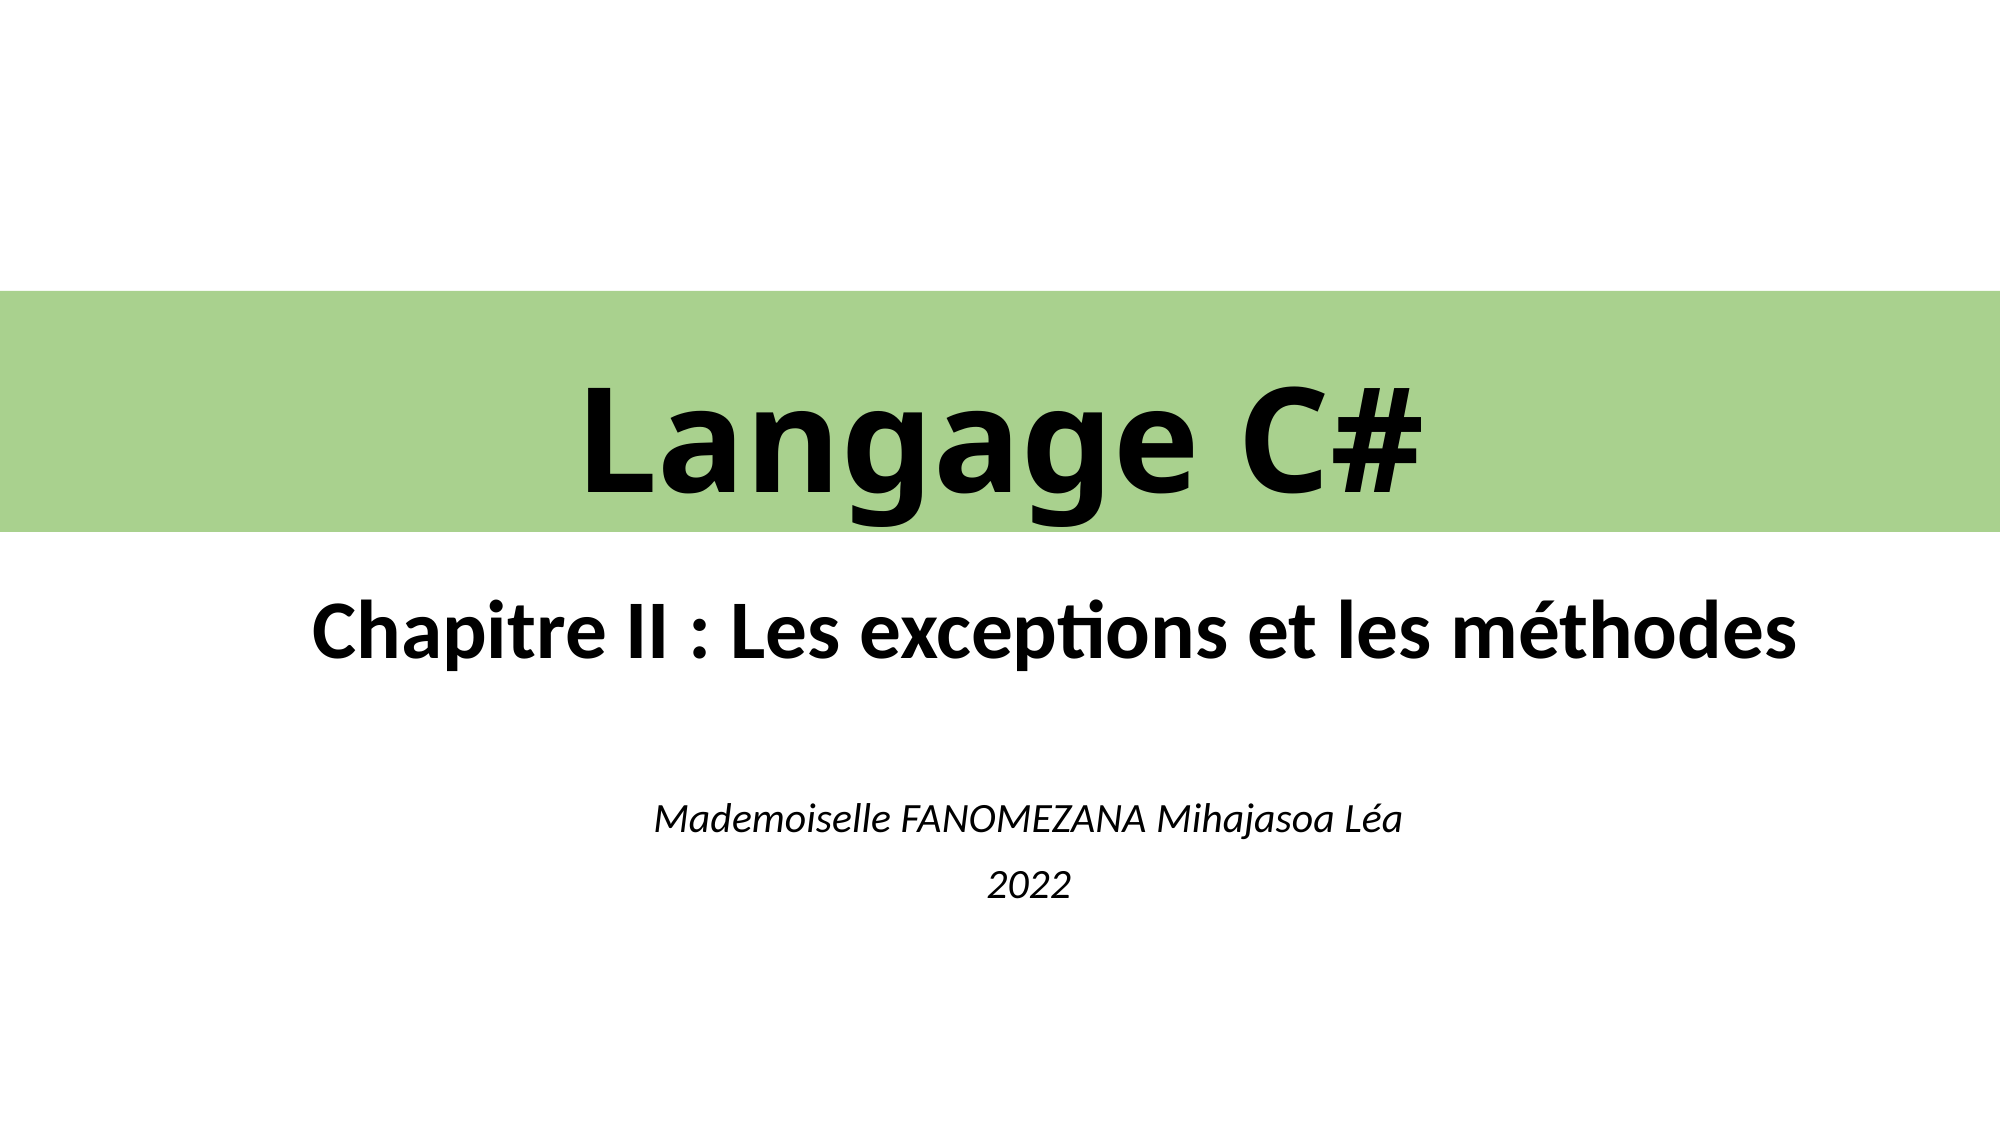

# Langage C#
Chapitre II : Les exceptions et les méthodes
Mademoiselle FANOMEZANA Mihajasoa Léa
2022